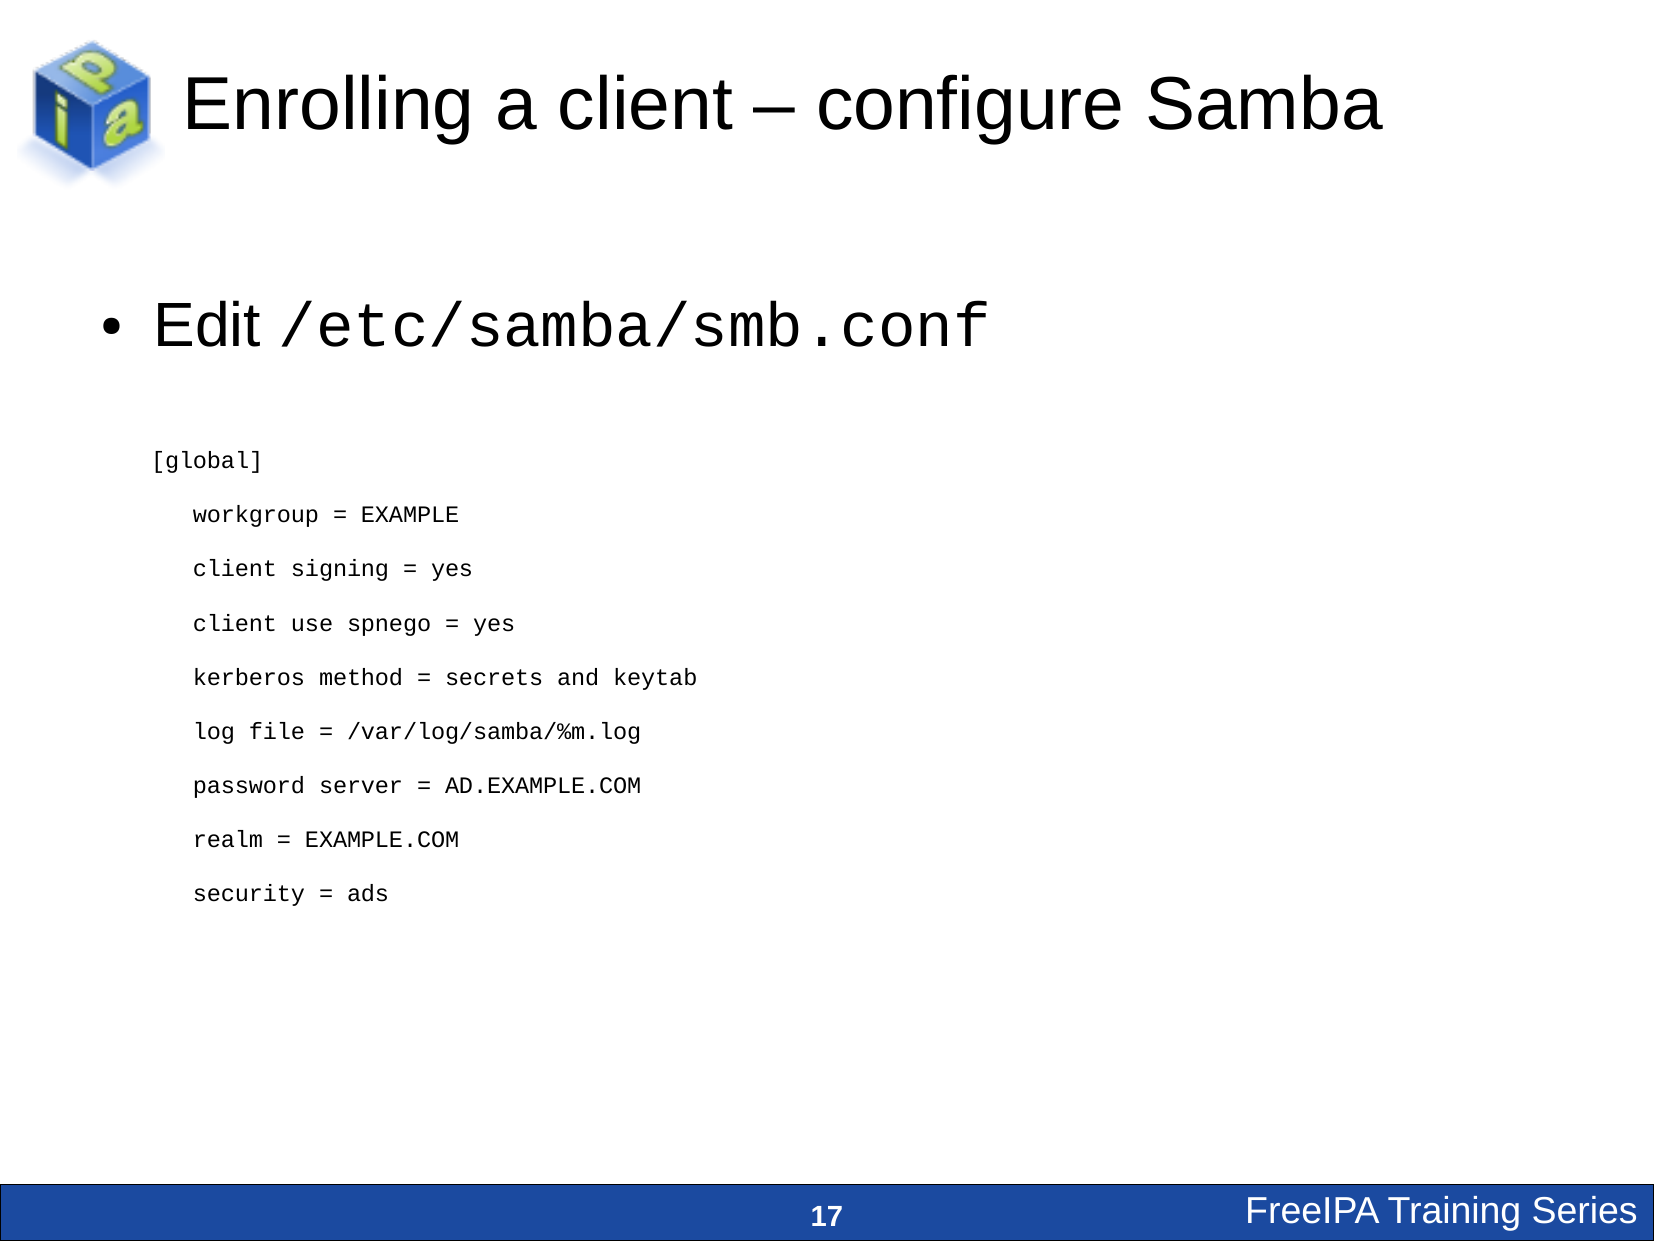

# Enrolling a client – configure Samba
Edit /etc/samba/smb.conf
[global]
 workgroup = EXAMPLE
 client signing = yes
 client use spnego = yes
 kerberos method = secrets and keytab
 log file = /var/log/samba/%m.log
 password server = AD.EXAMPLE.COM
 realm = EXAMPLE.COM
 security = ads
17